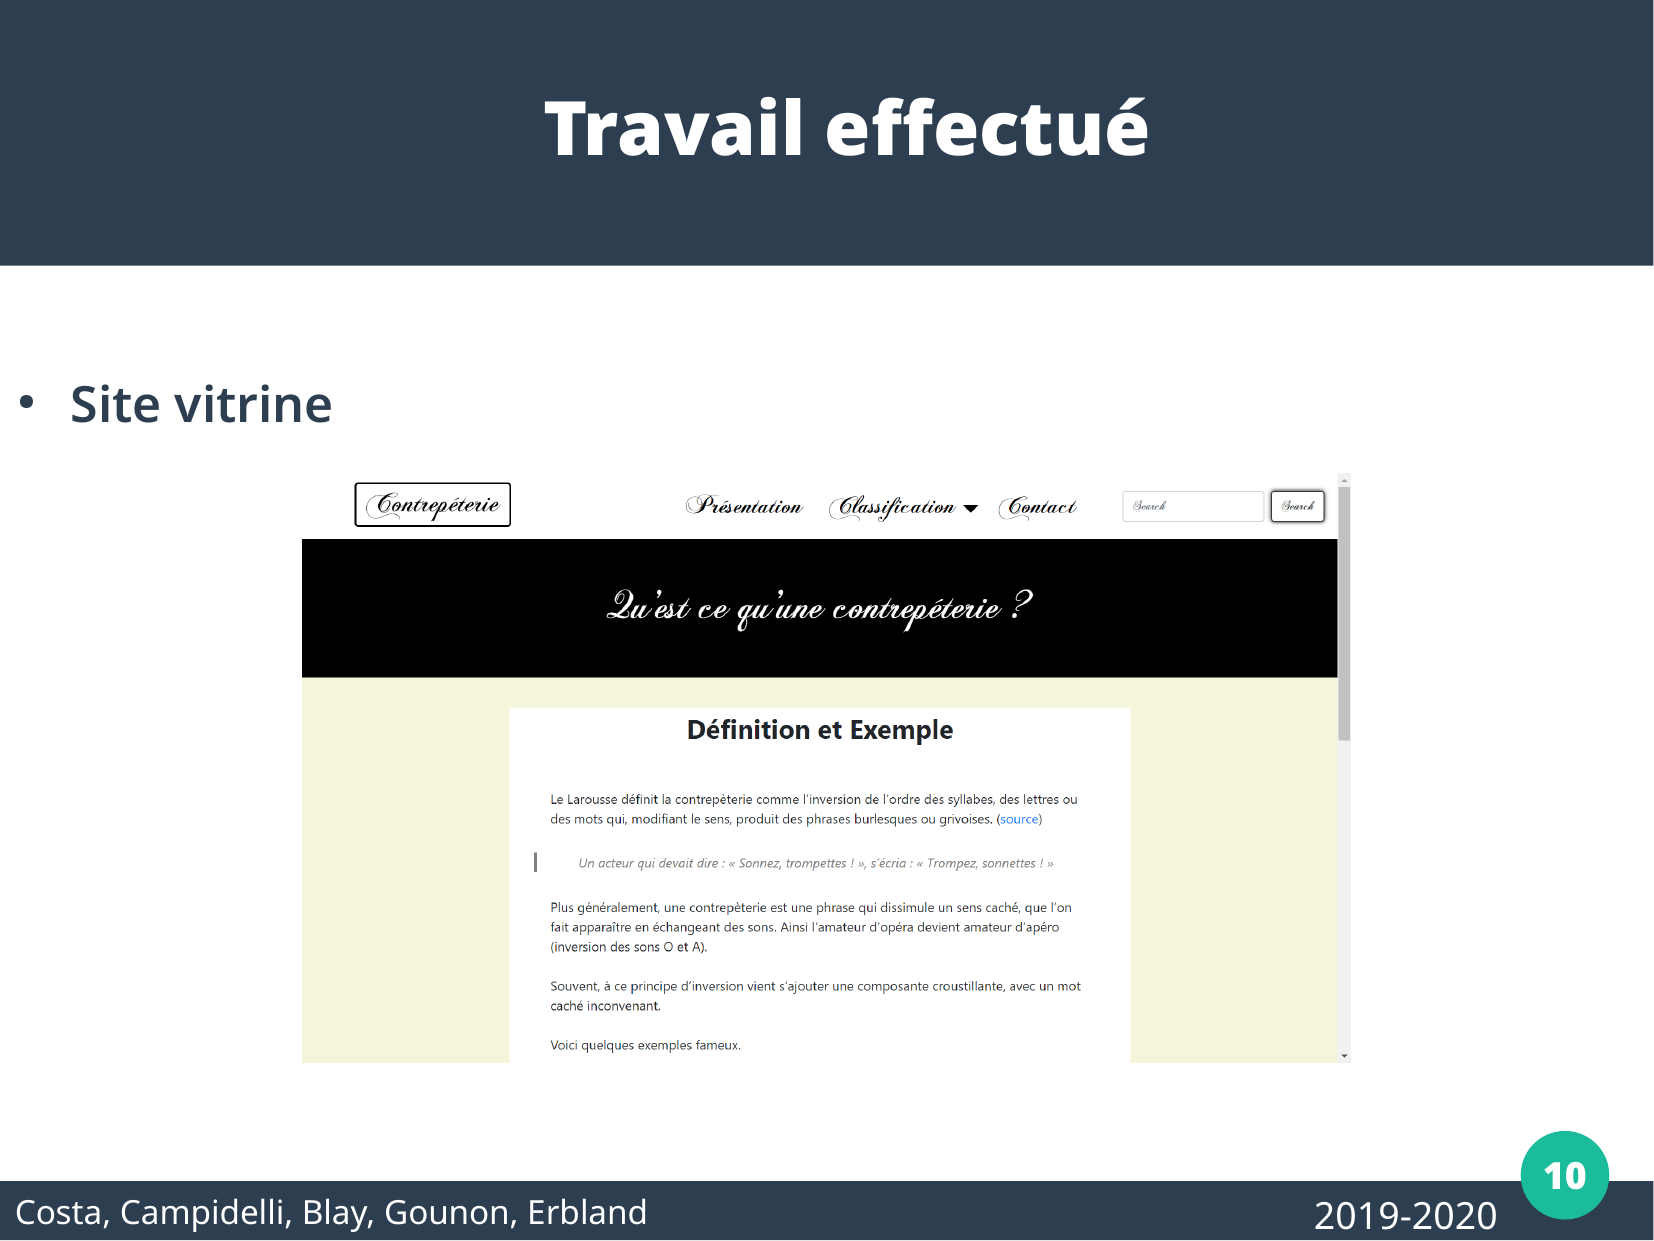

# Travail effectué
Site vitrine
10
Costa, Campidelli, Blay, Gounon, Erbland
2019-2020